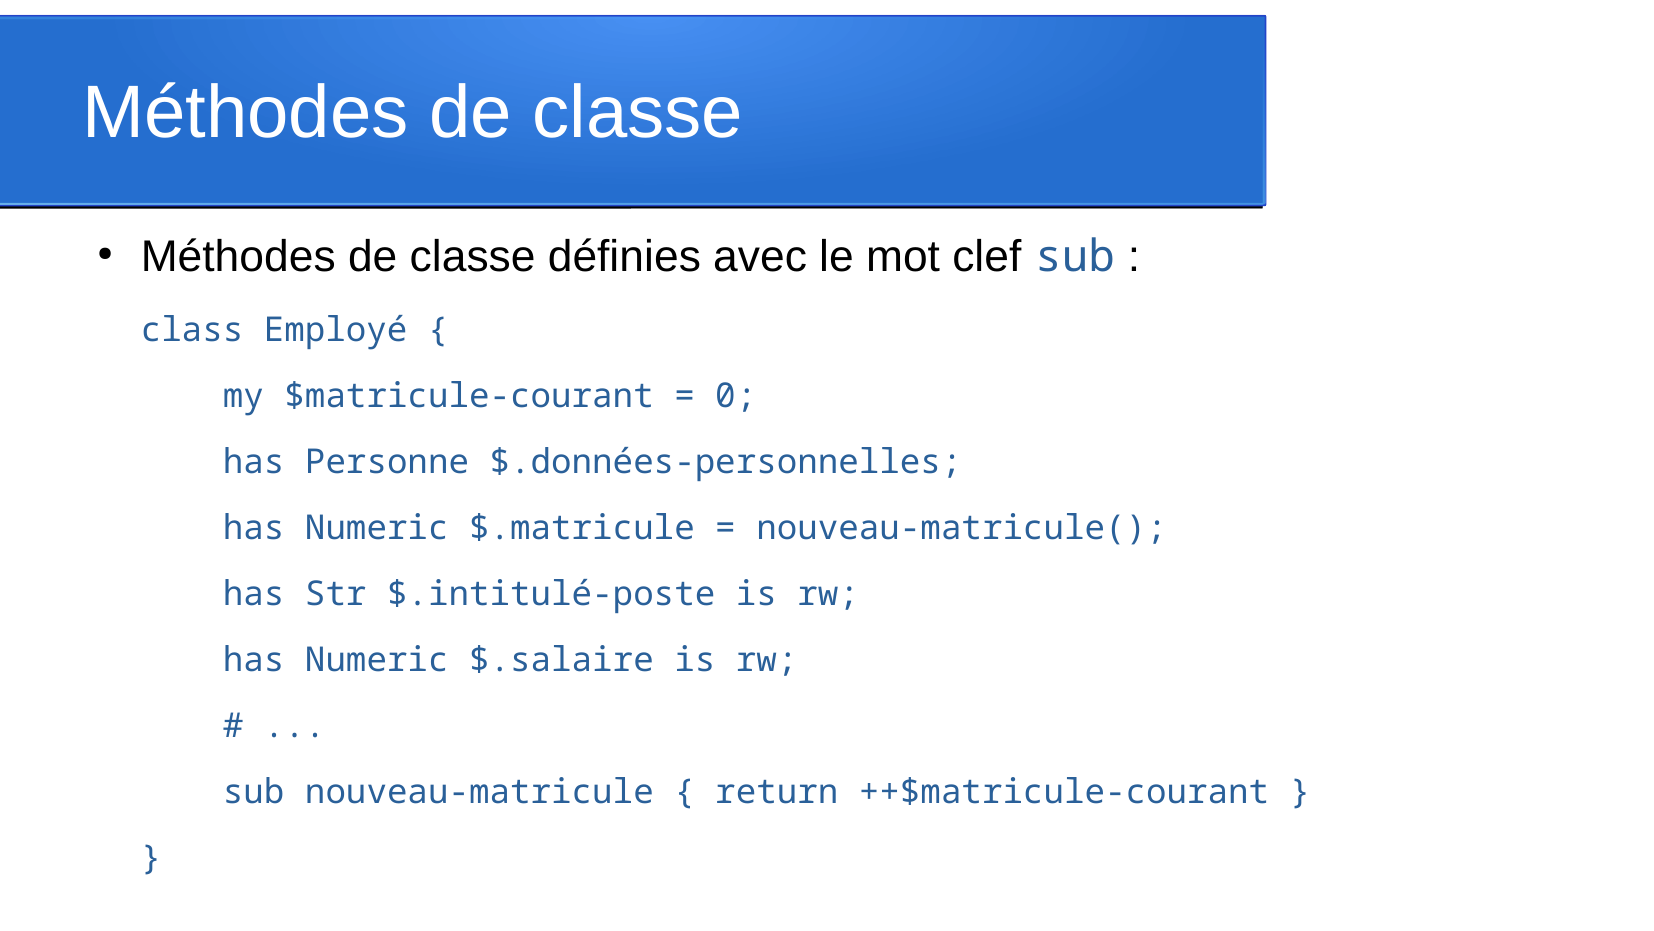

# Méthodes de classe
Méthodes de classe définies avec le mot clef sub :
class Employé {
 my $matricule-courant = 0;
 has Personne $.données-personnelles;
 has Numeric $.matricule = nouveau-matricule();
 has Str $.intitulé-poste is rw;
 has Numeric $.salaire is rw;
 # ...
 sub nouveau-matricule { return ++$matricule-courant }
}